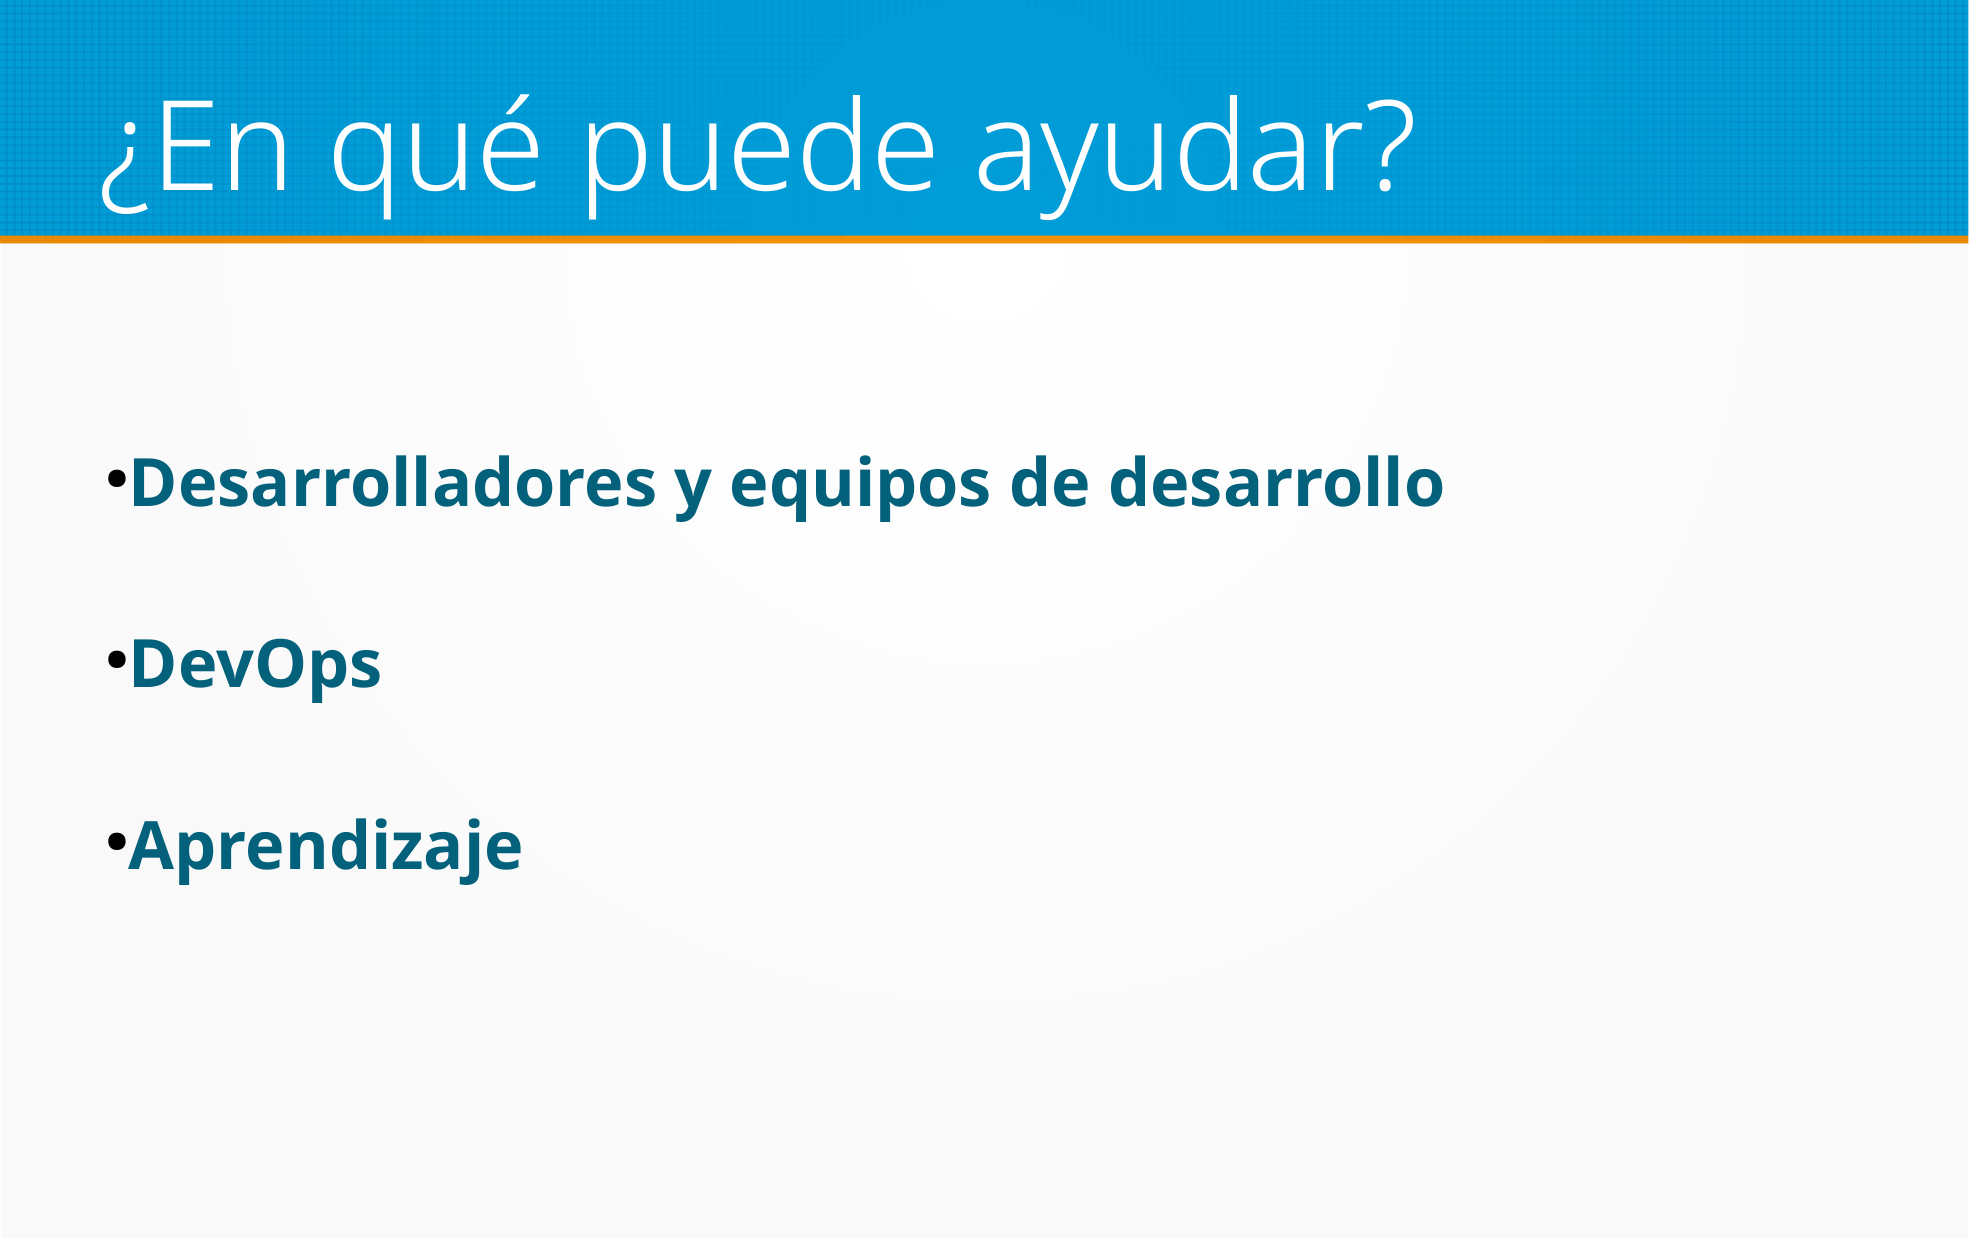

# ¿En qué puede ayudar?
Desarrolladores y equipos de desarrollo
DevOps
Aprendizaje